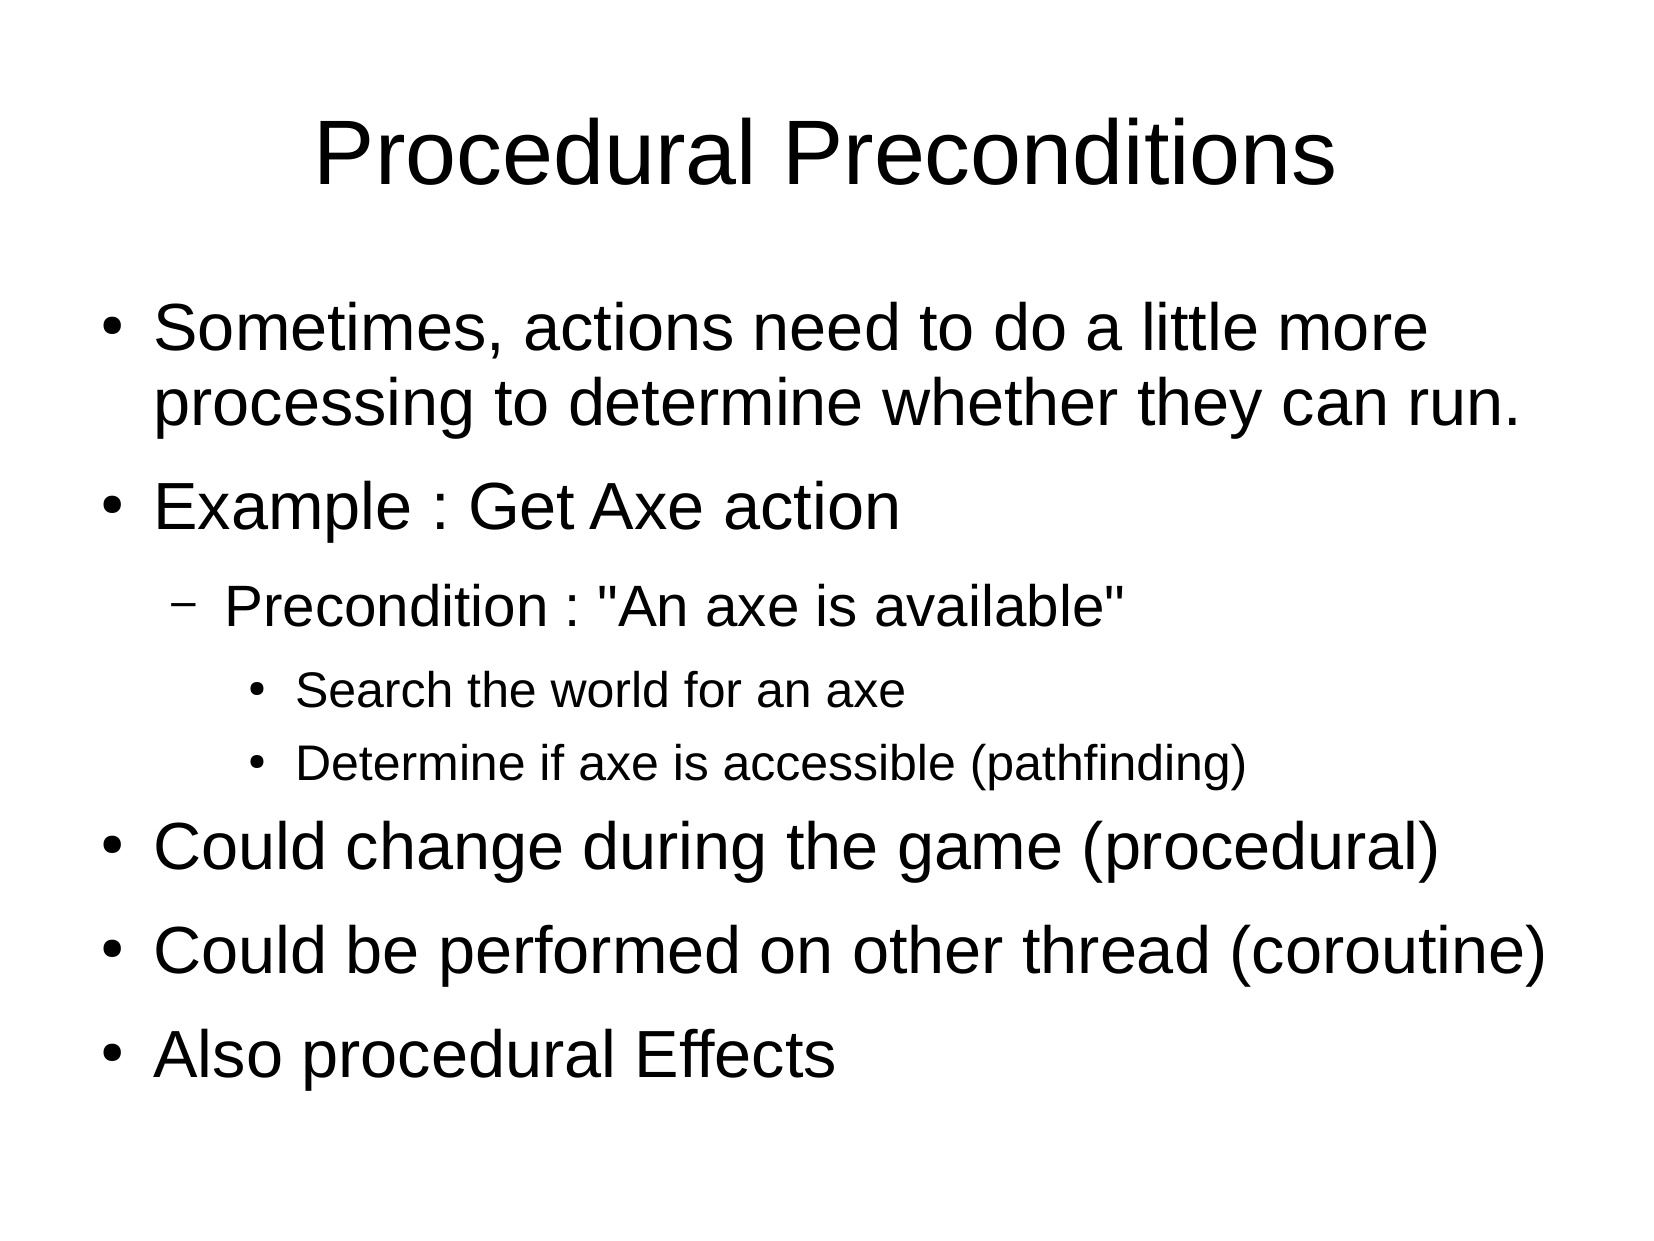

# Procedural Preconditions
Sometimes, actions need to do a little more processing to determine whether they can run.
Example : Get Axe action
Precondition : "An axe is available"
Search the world for an axe
Determine if axe is accessible (pathfinding)
Could change during the game (procedural)
Could be performed on other thread (coroutine)
Also procedural Effects